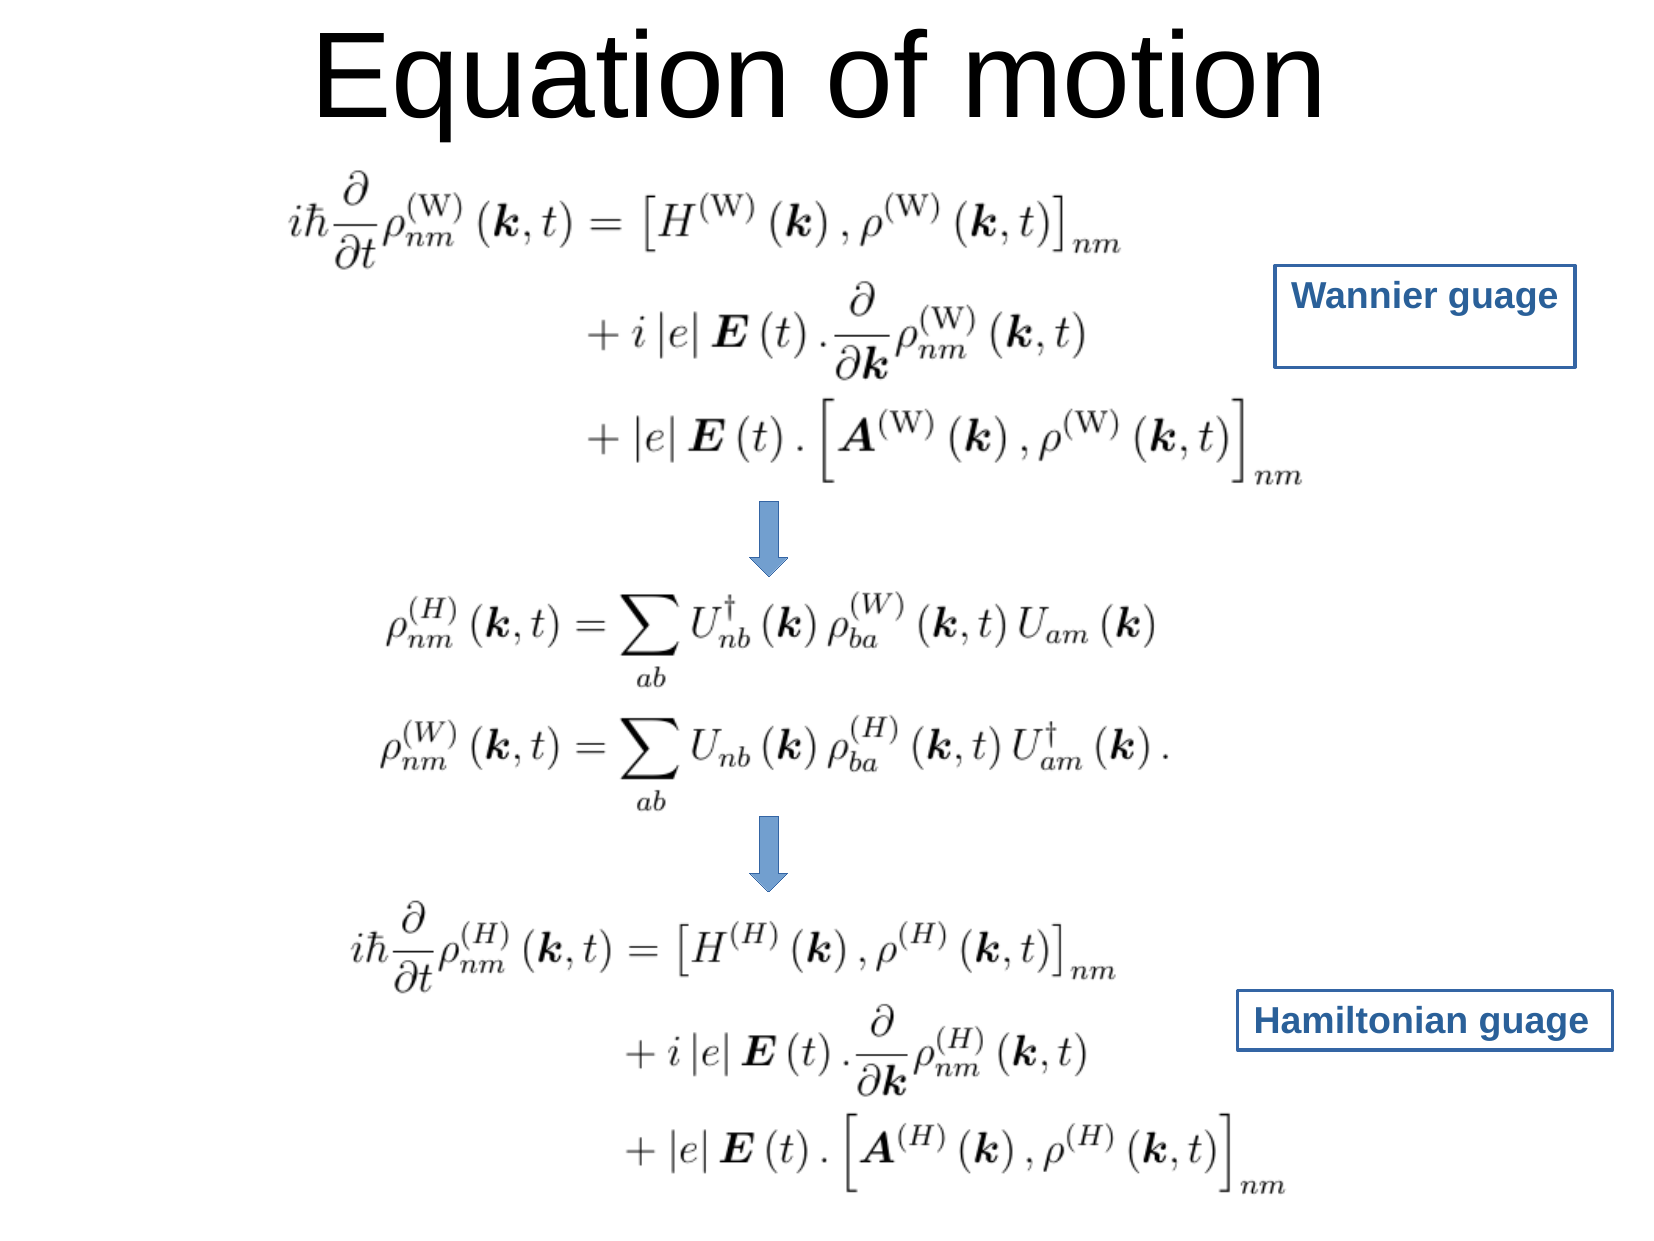

# Equation of motion
Wannier guage
Hamiltonian guage